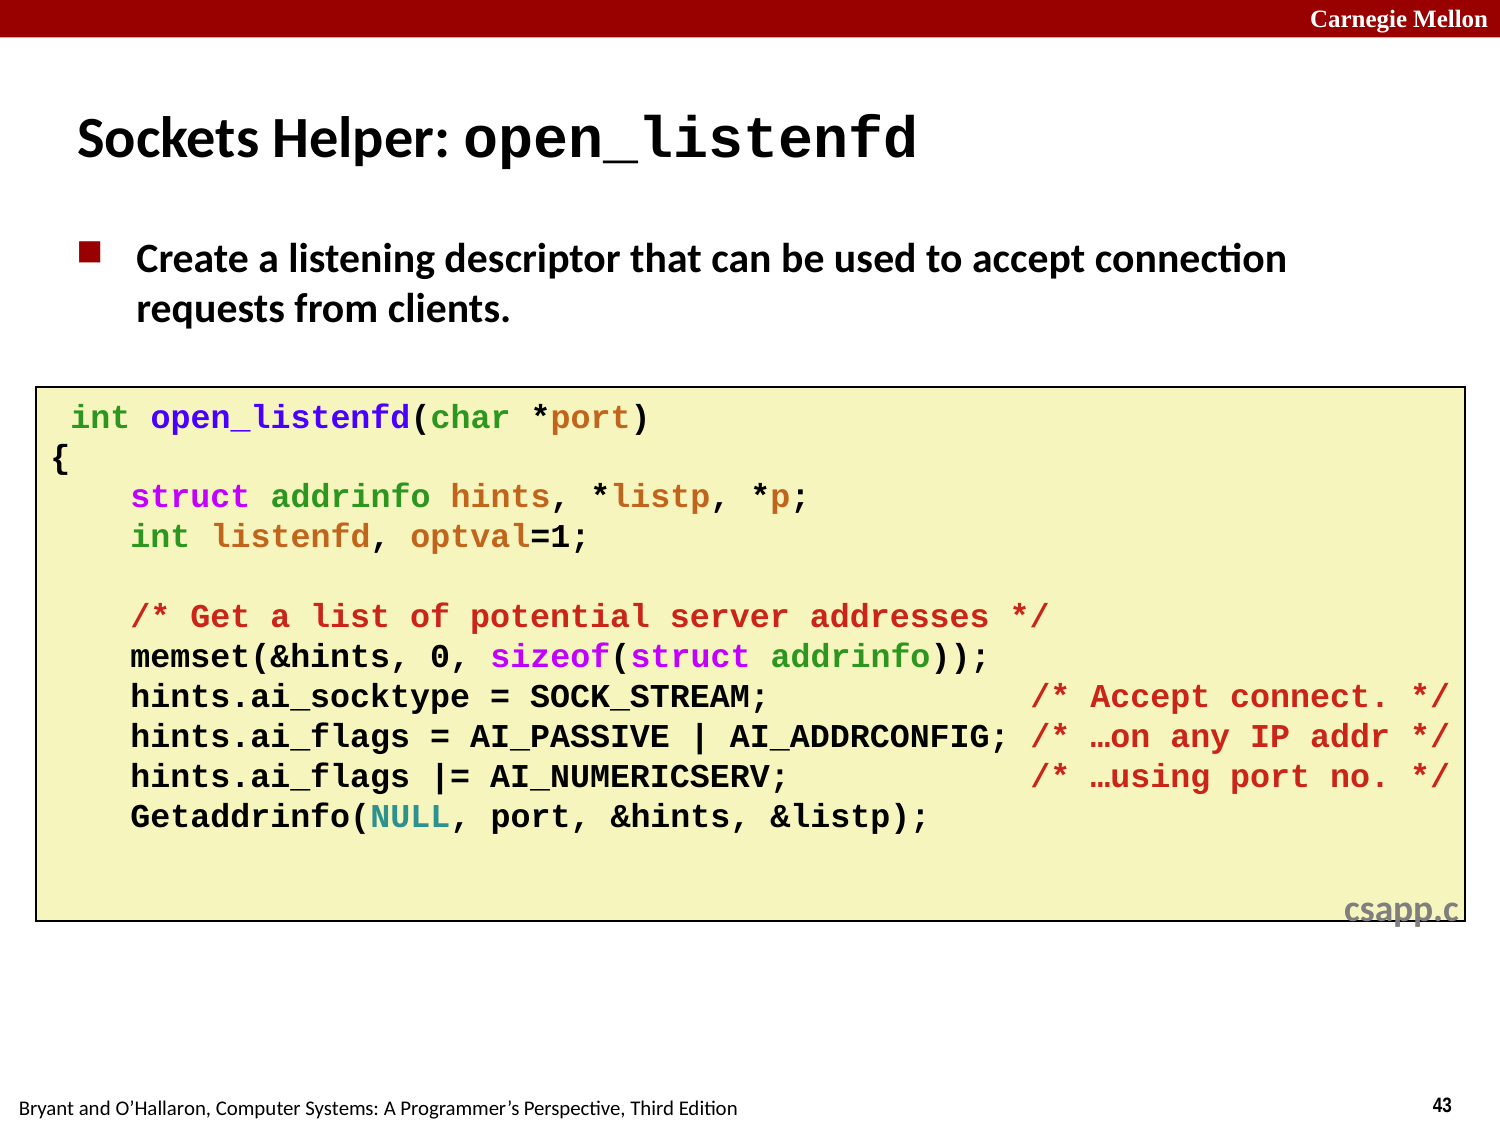

# Sockets Helper: open_listenfd
Create a listening descriptor that can be used to accept connection requests from clients.
 int open_listenfd(char *port)
{
 struct addrinfo hints, *listp, *p;
 int listenfd, optval=1;
 /* Get a list of potential server addresses */
 memset(&hints, 0, sizeof(struct addrinfo));
 hints.ai_socktype = SOCK_STREAM; /* Accept connect. */
 hints.ai_flags = AI_PASSIVE | AI_ADDRCONFIG; /* …on any IP addr */
 hints.ai_flags |= AI_NUMERICSERV; /* …using port no. */
 Getaddrinfo(NULL, port, &hints, &listp);
csapp.c